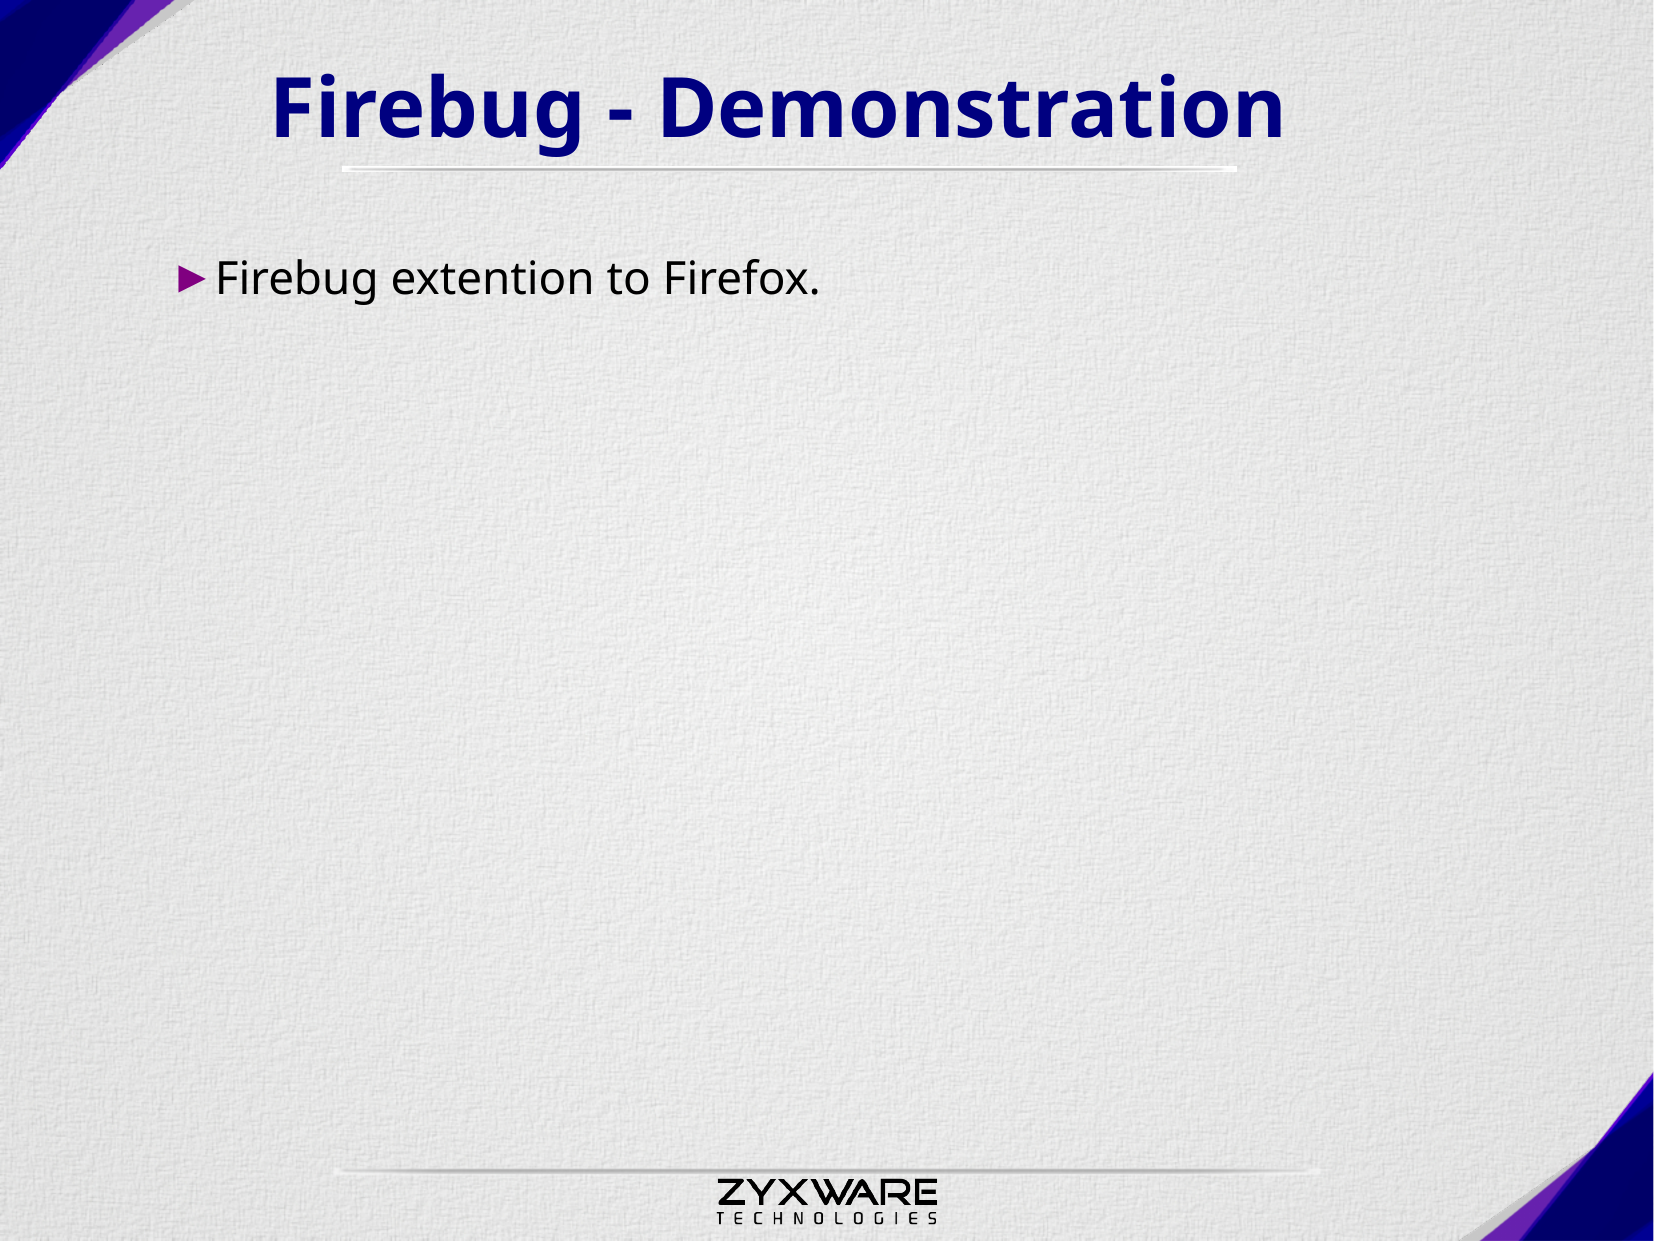

# Firebug - Demonstration
Firebug extention to Firefox.